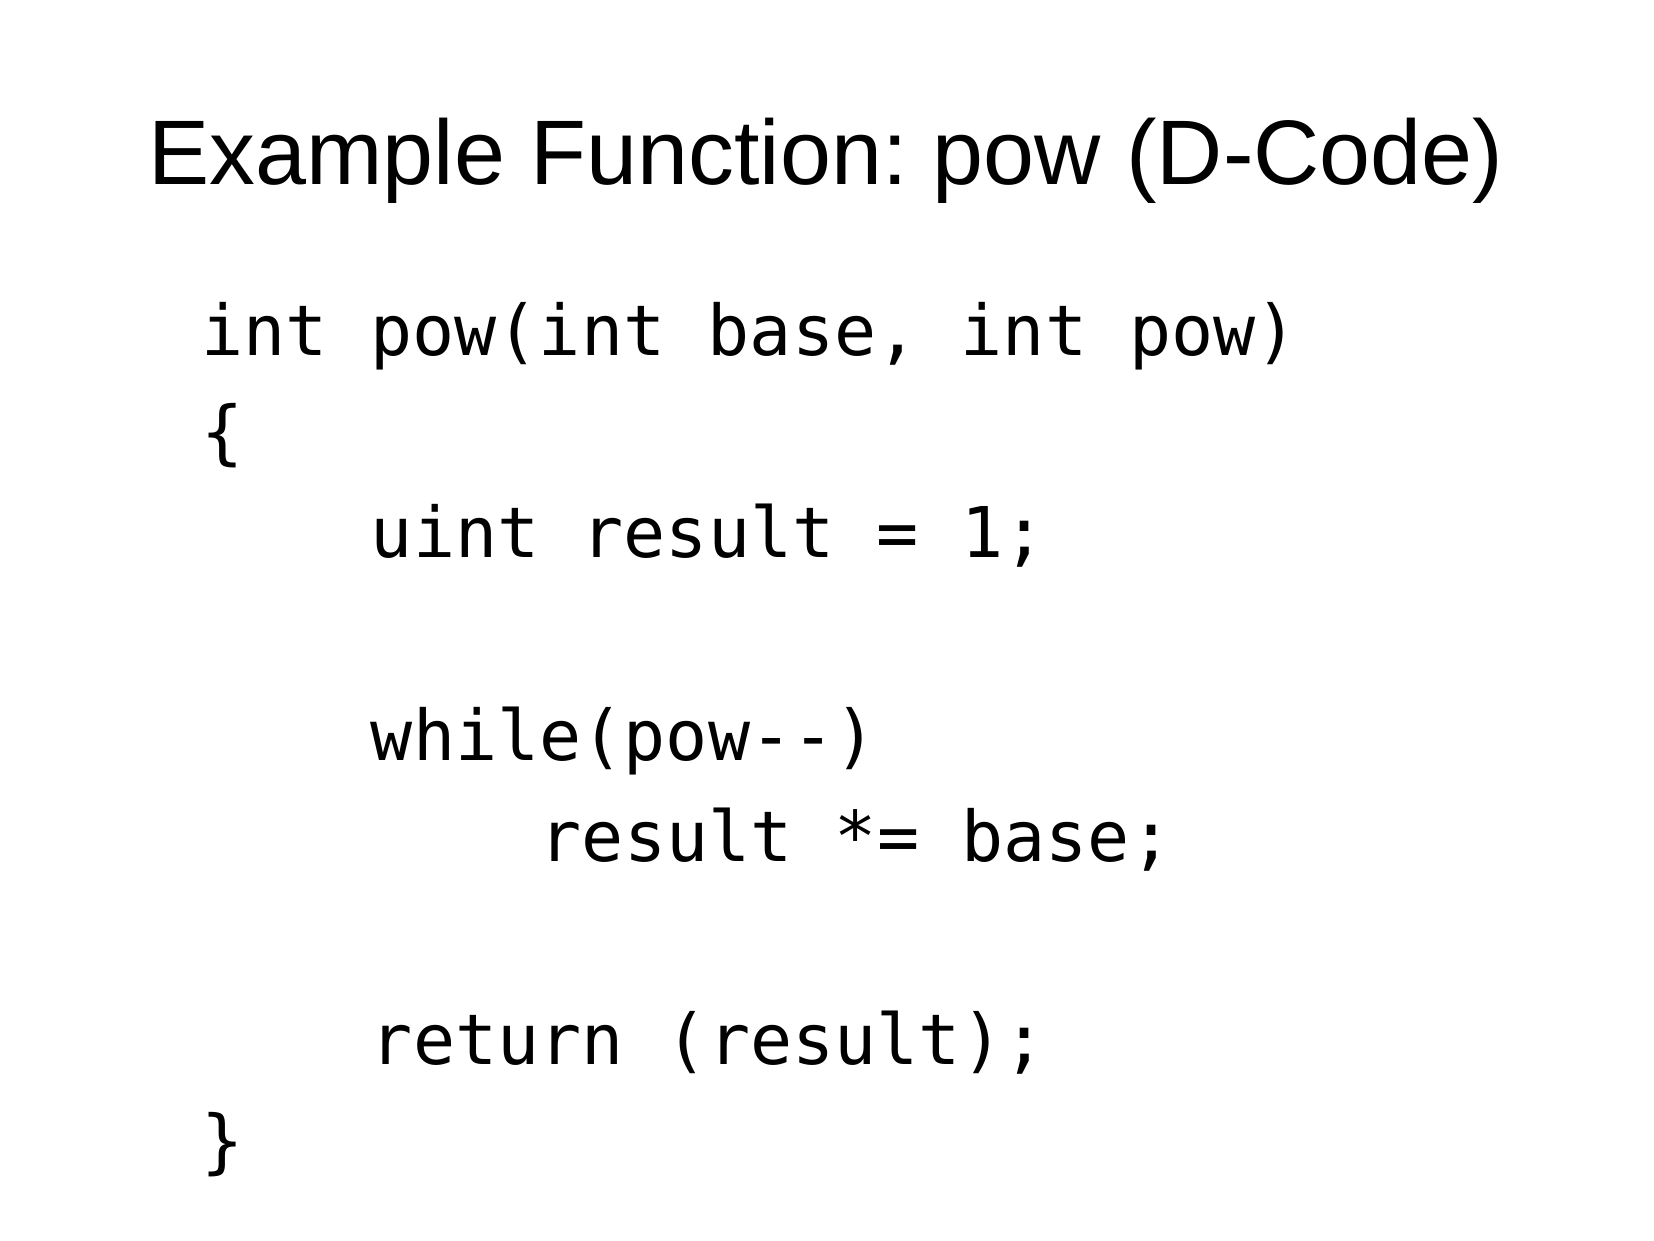

# Example Function: pow (D-Code)
int pow(int base, int pow)
{
 uint result = 1;
 while(pow--)
 result *= base;
 return (result);
}